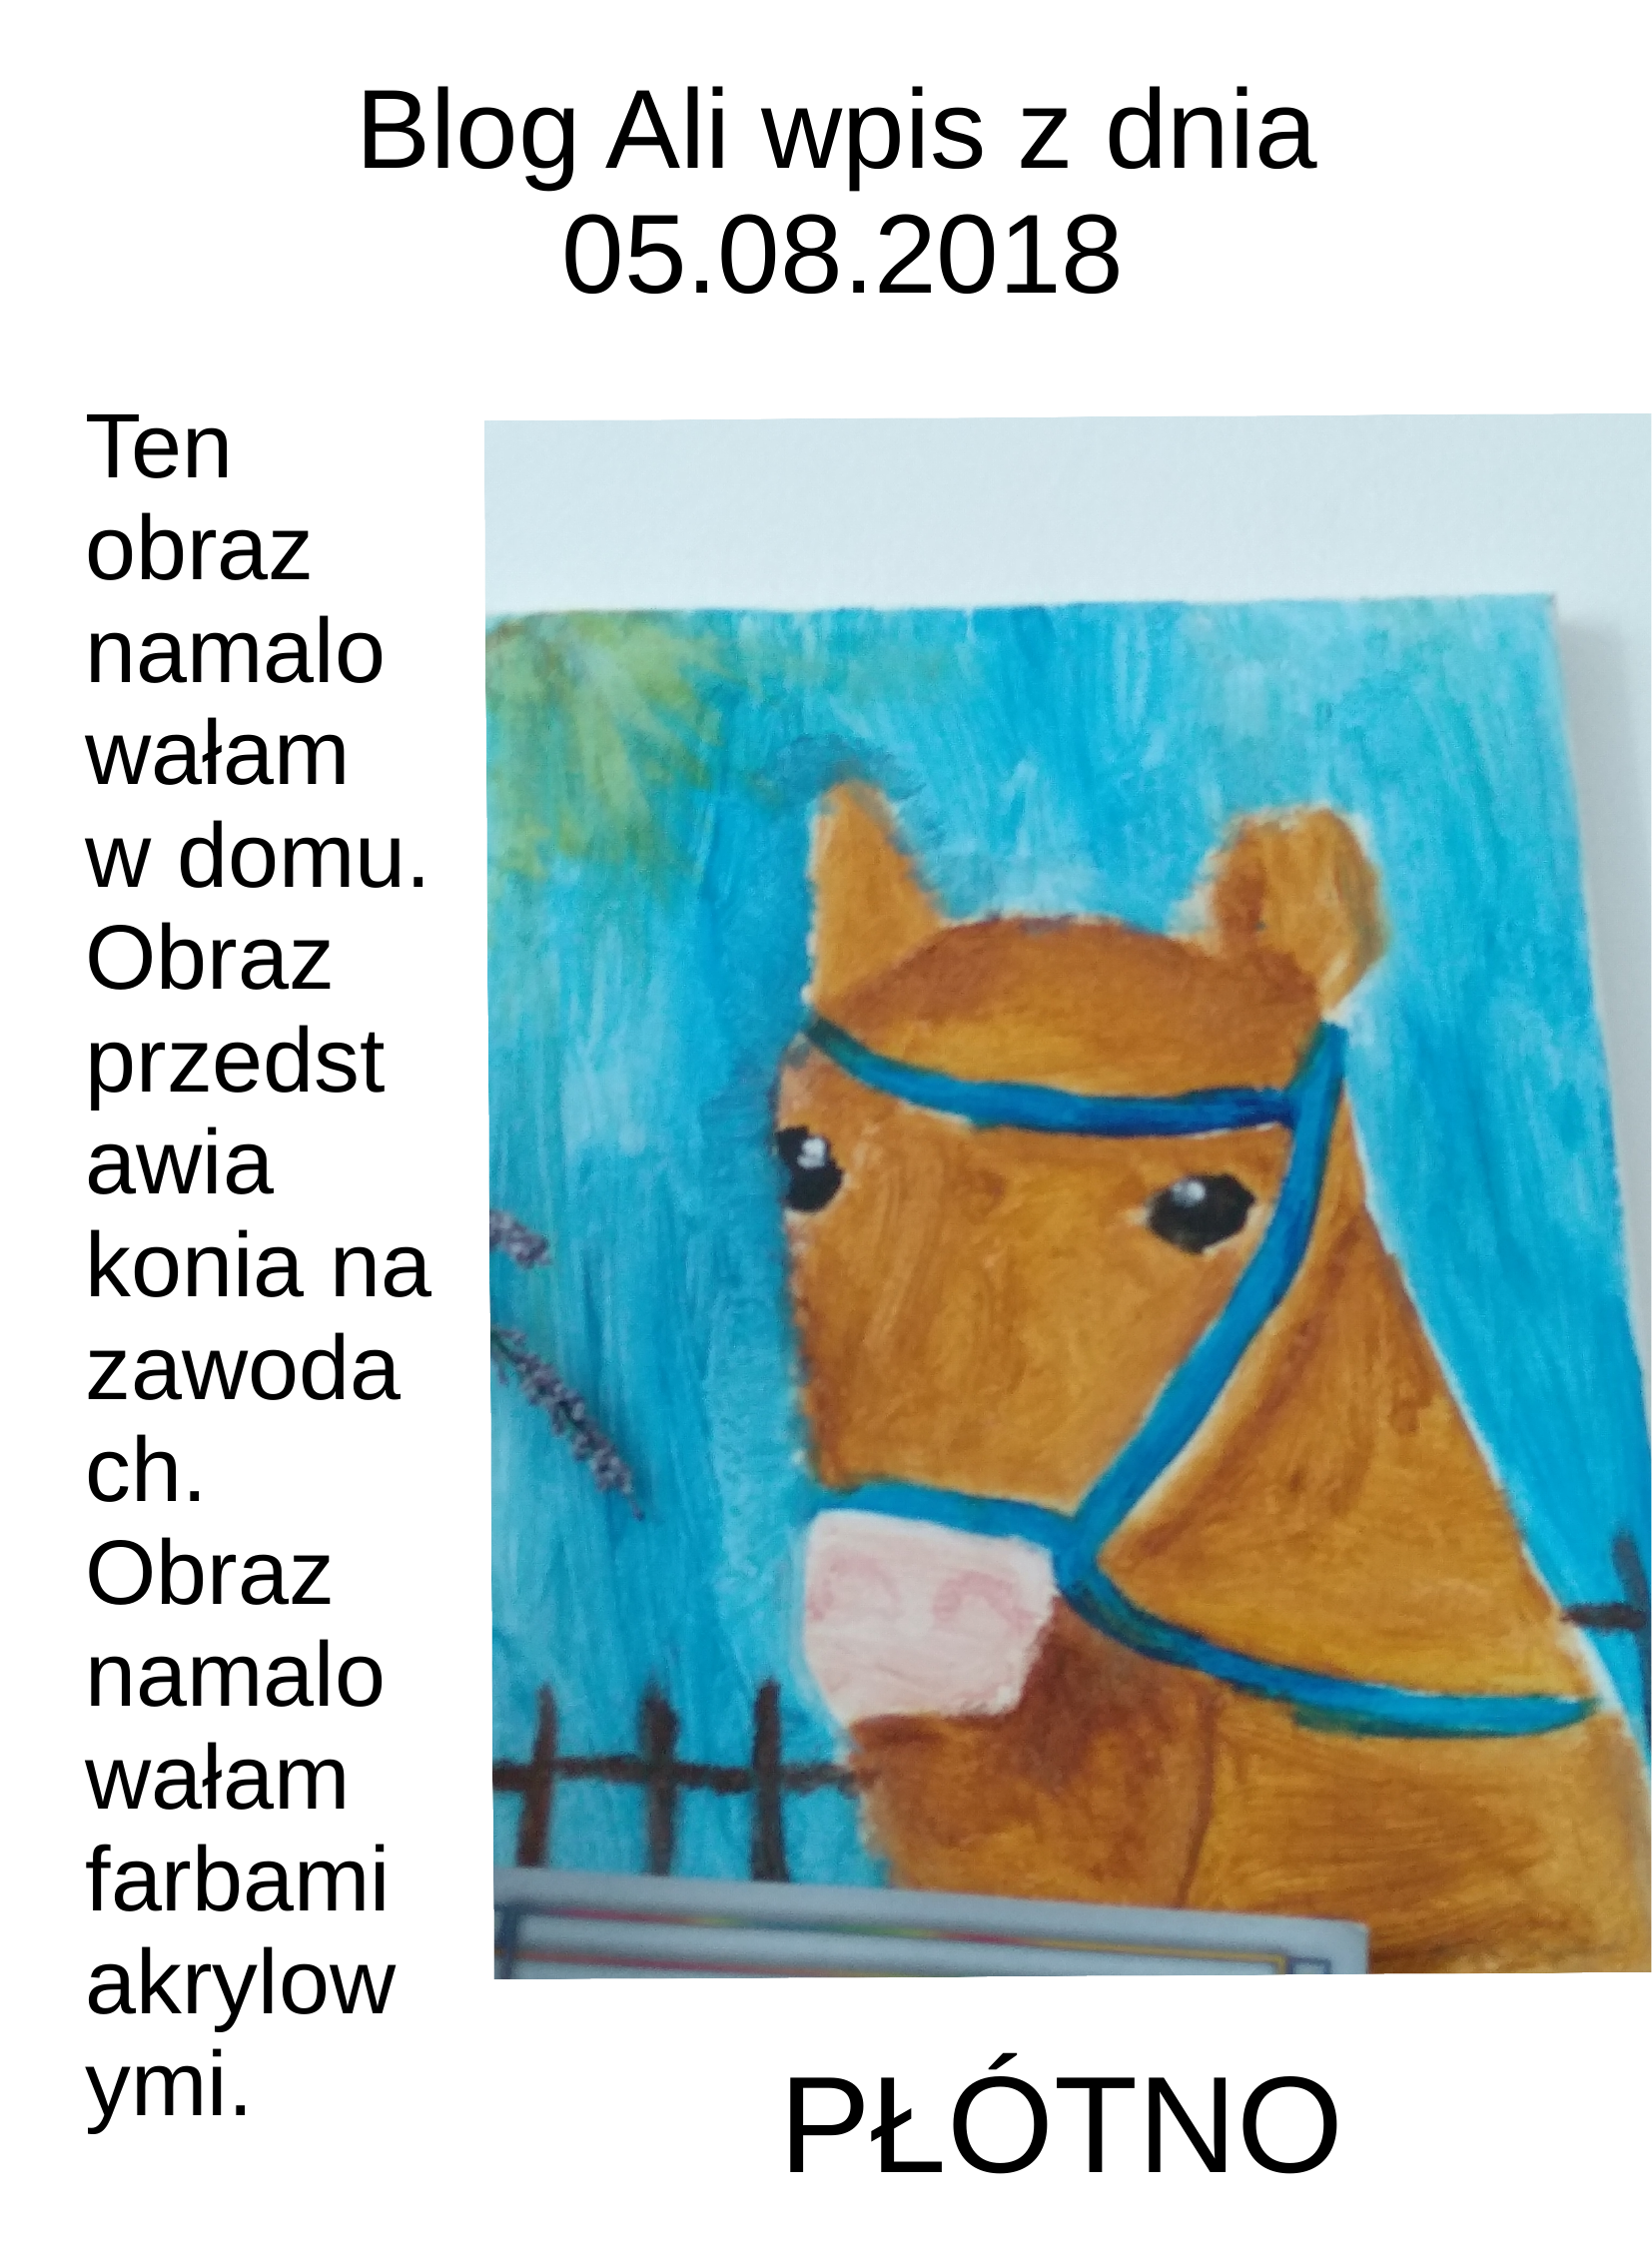

#
Blog Ali wpis z dnia
 05.08.2018
T
Ten obraz namalowałam w domu. Obraz przedstawia konia na zawodach. Obraz namalowałam farbami akrylowymi.
PŁÓTNO